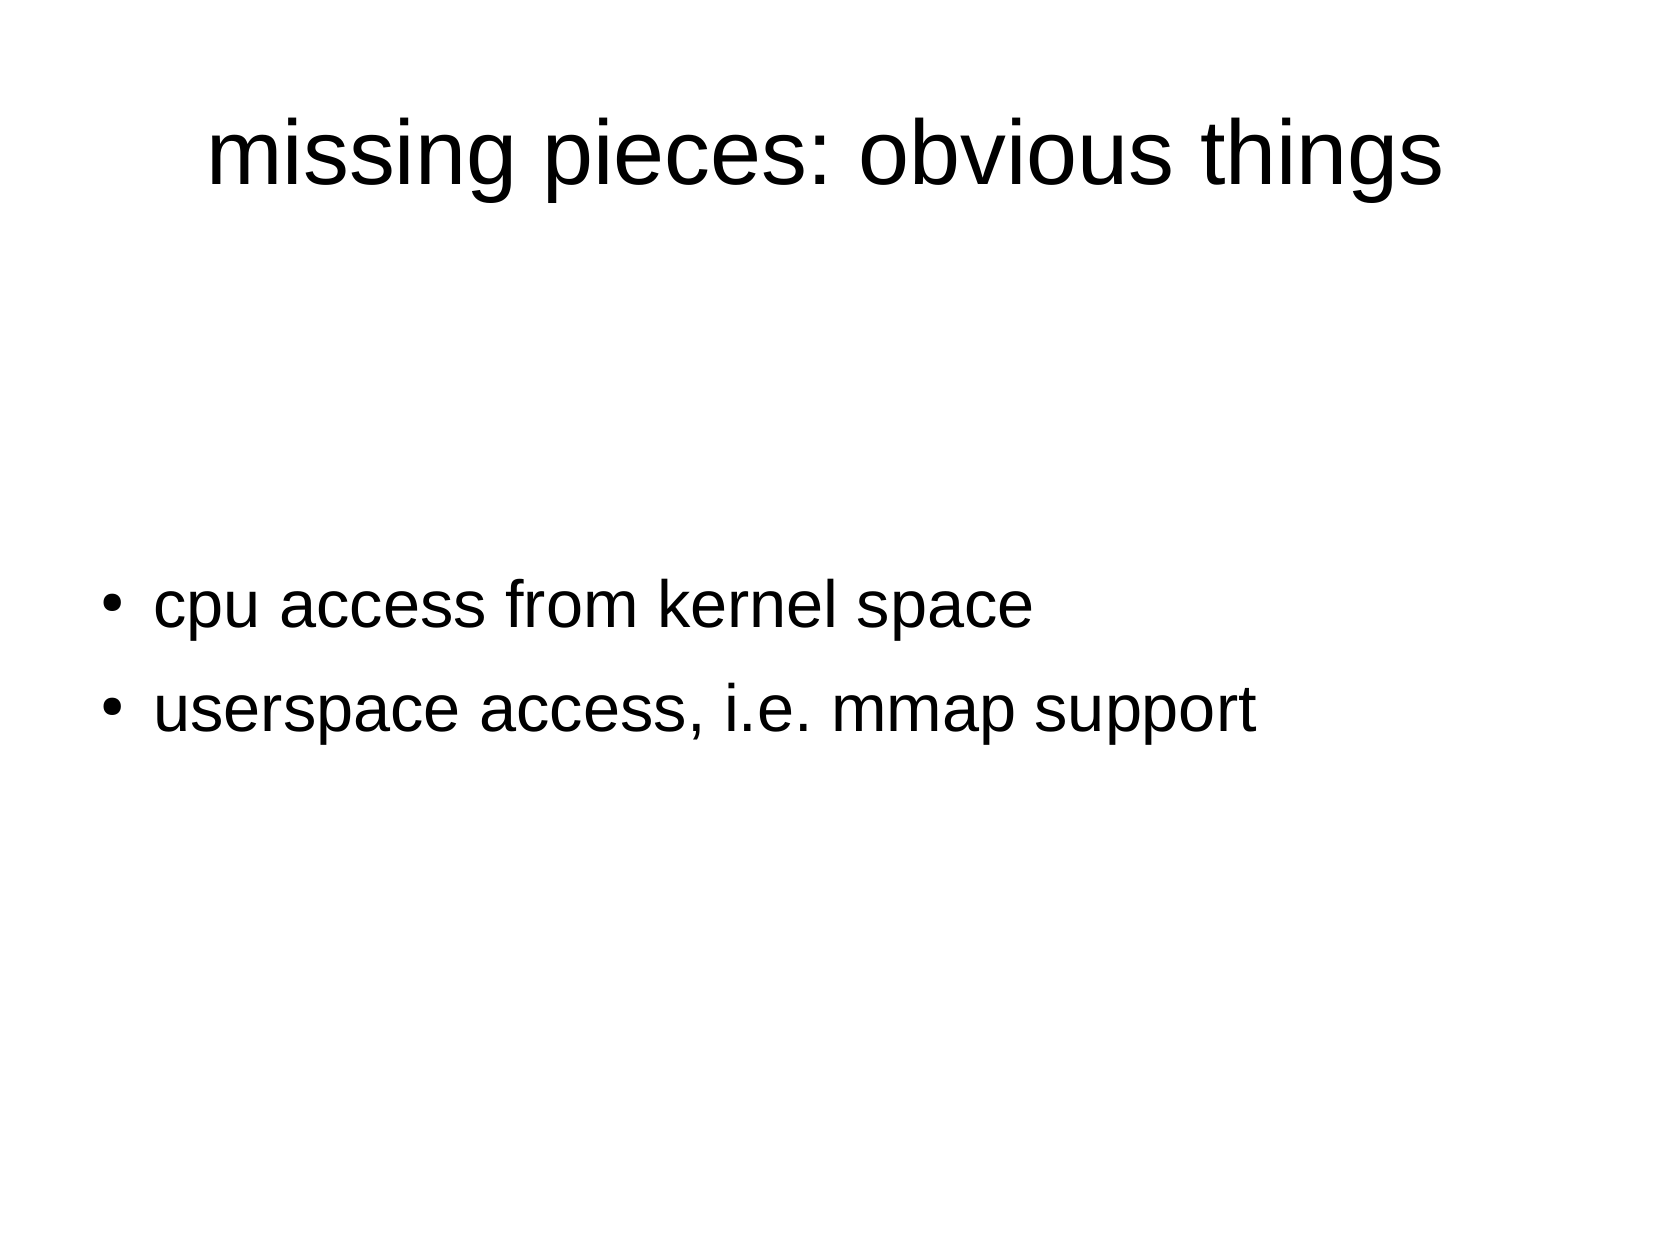

# missing pieces: obvious things
cpu access from kernel space
userspace access, i.e. mmap support